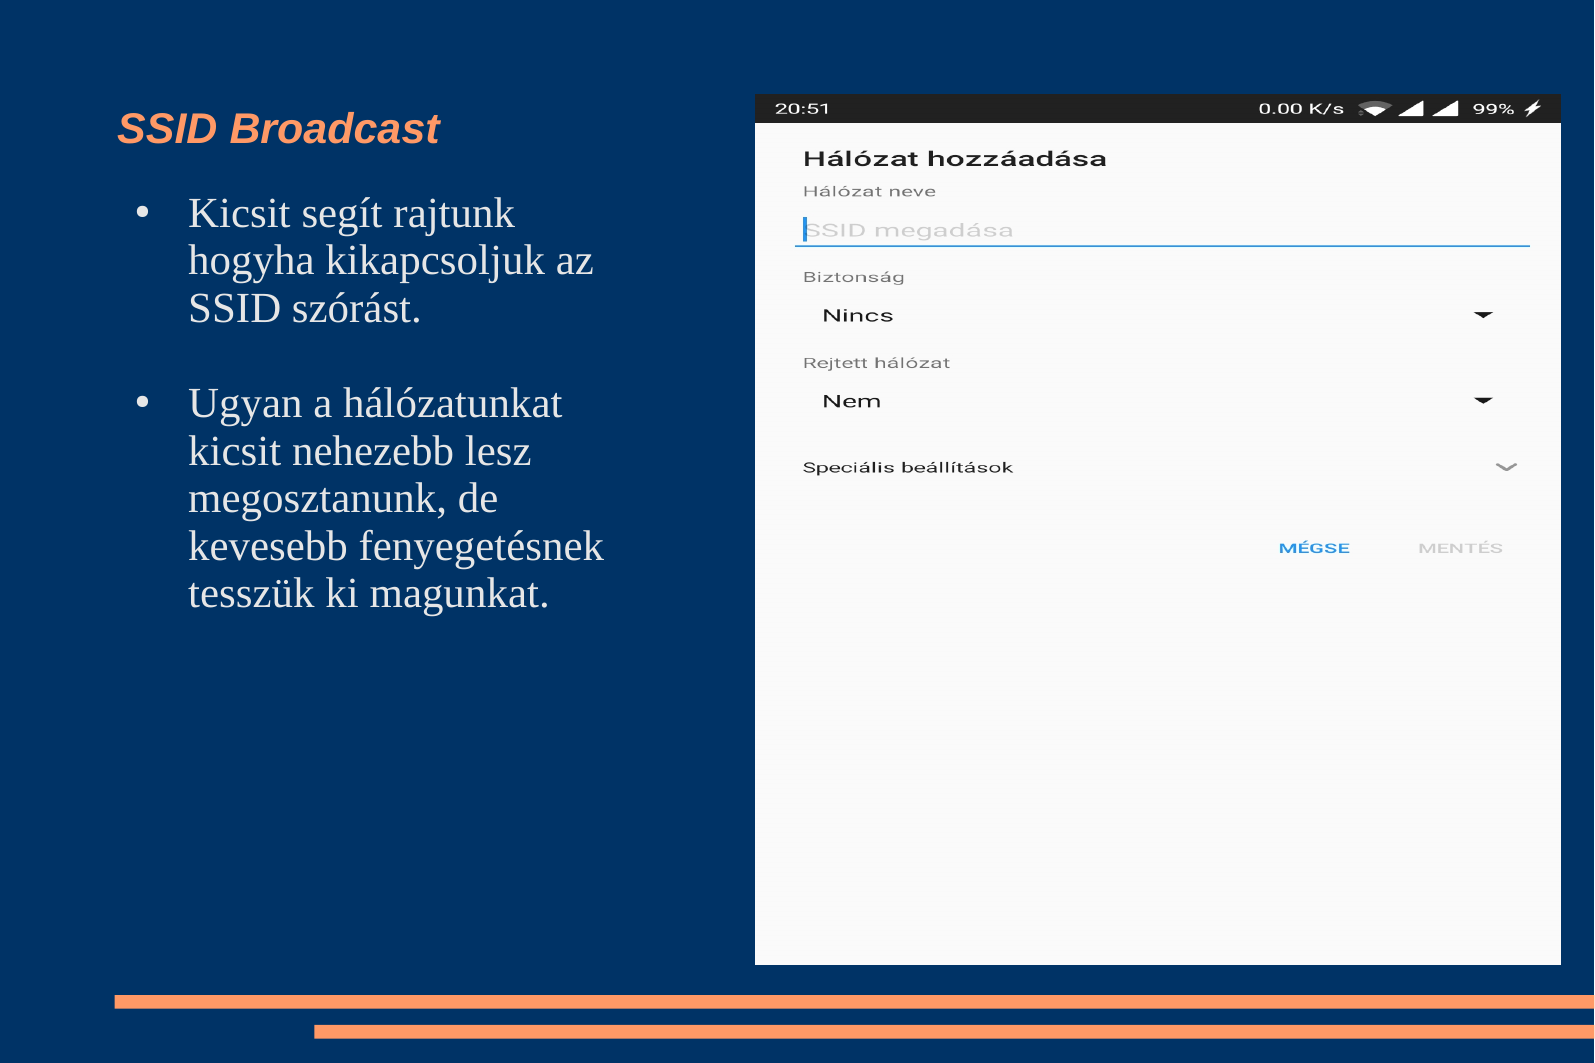

# SSID Broadcast
Kicsit segít rajtunk hogyha kikapcsoljuk az SSID szórást.
Ugyan a hálózatunkat kicsit nehezebb lesz megosztanunk, de kevesebb fenyegetésnek tesszük ki magunkat.